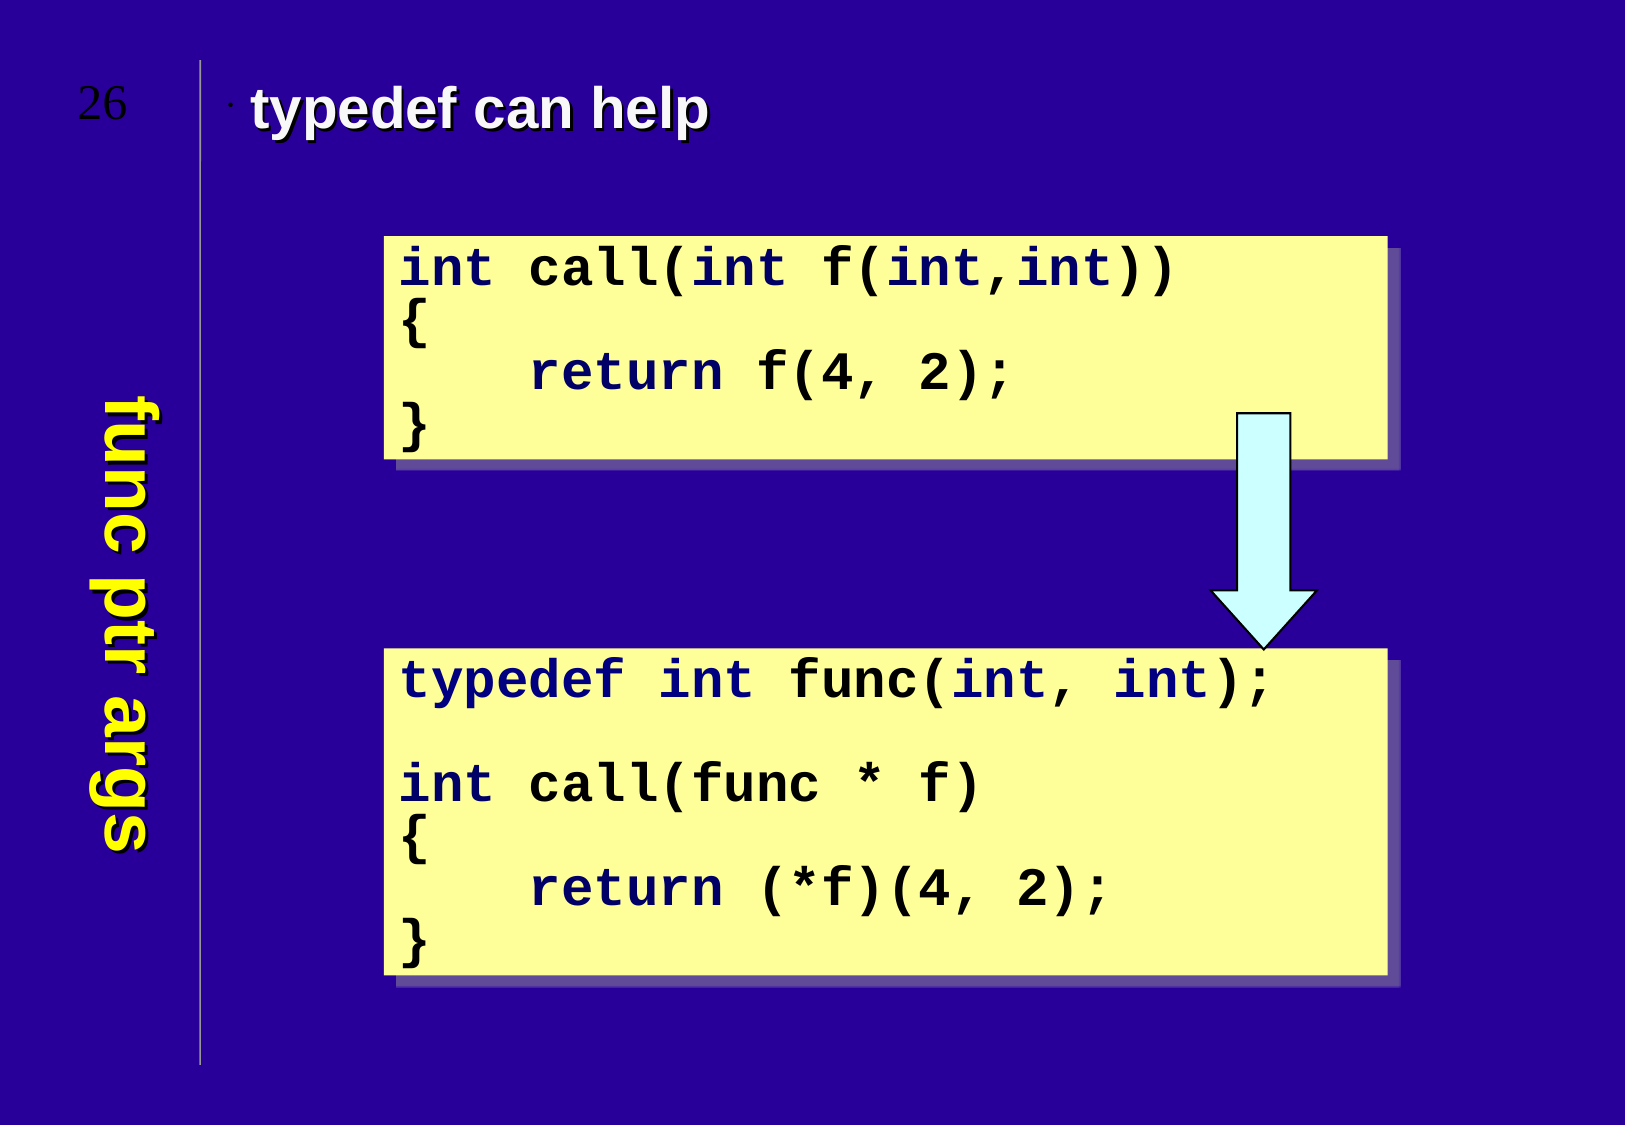

26
 typedef can help
# func ptr args
int call(int f(int,int))
{
 return f(4, 2);
}
typedef int func(int, int);
int call(func * f)
{
 return (*f)(4, 2);
}